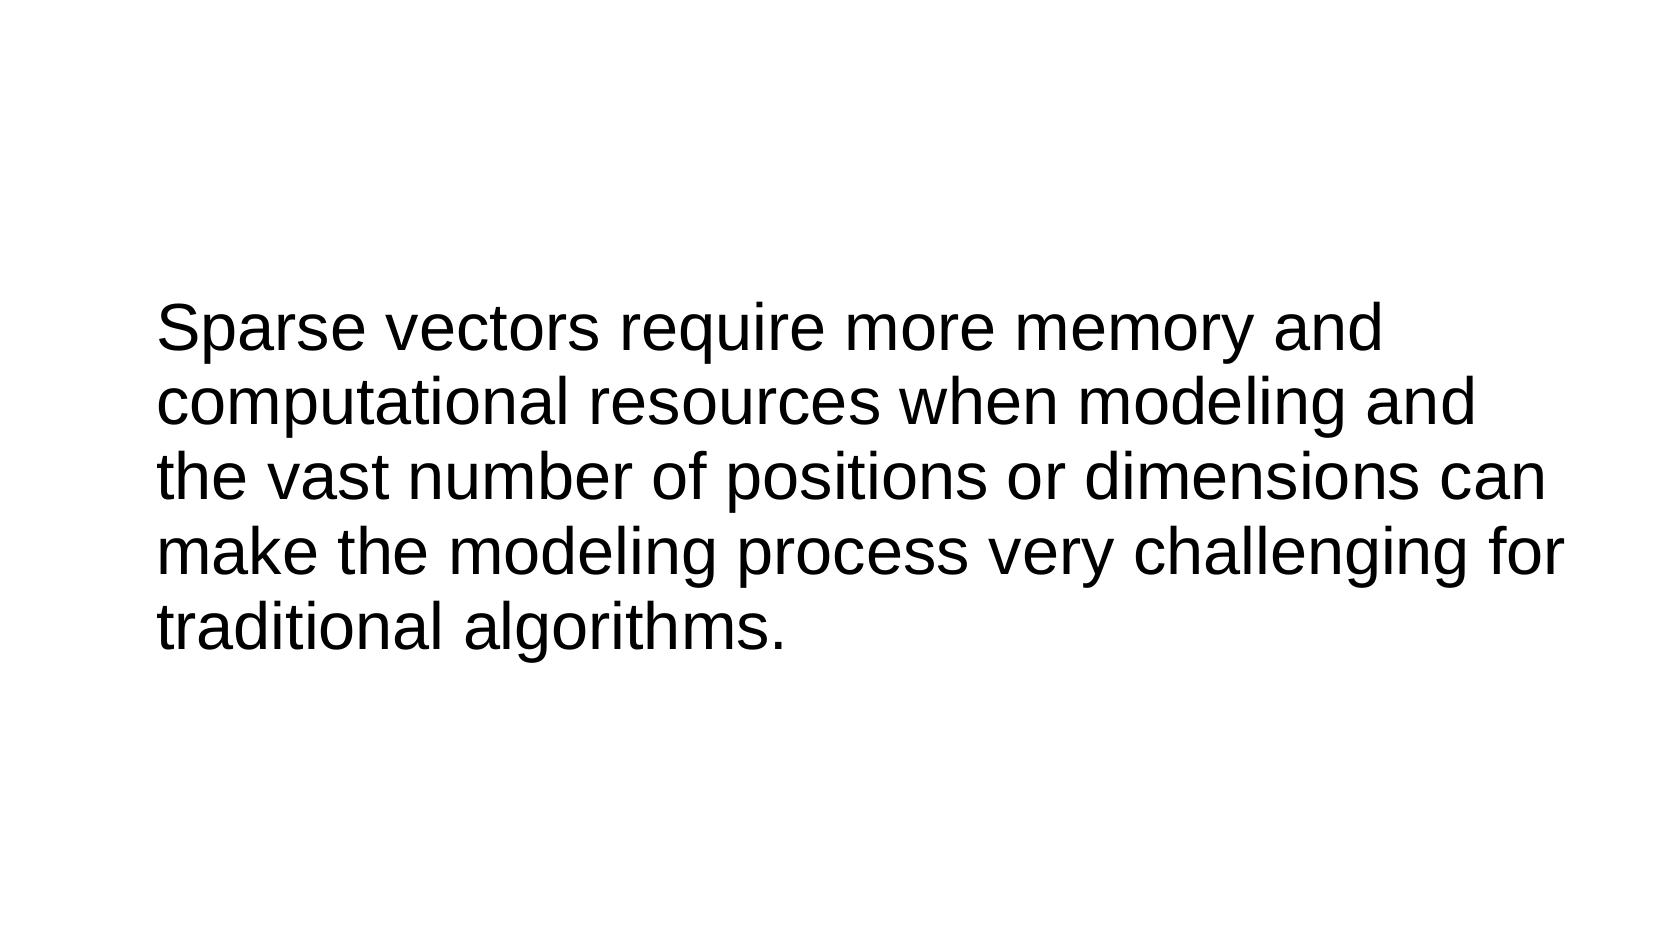

# Sparse vectors require more memory and computational resources when modeling and the vast number of positions or dimensions can make the modeling process very challenging for traditional algorithms.